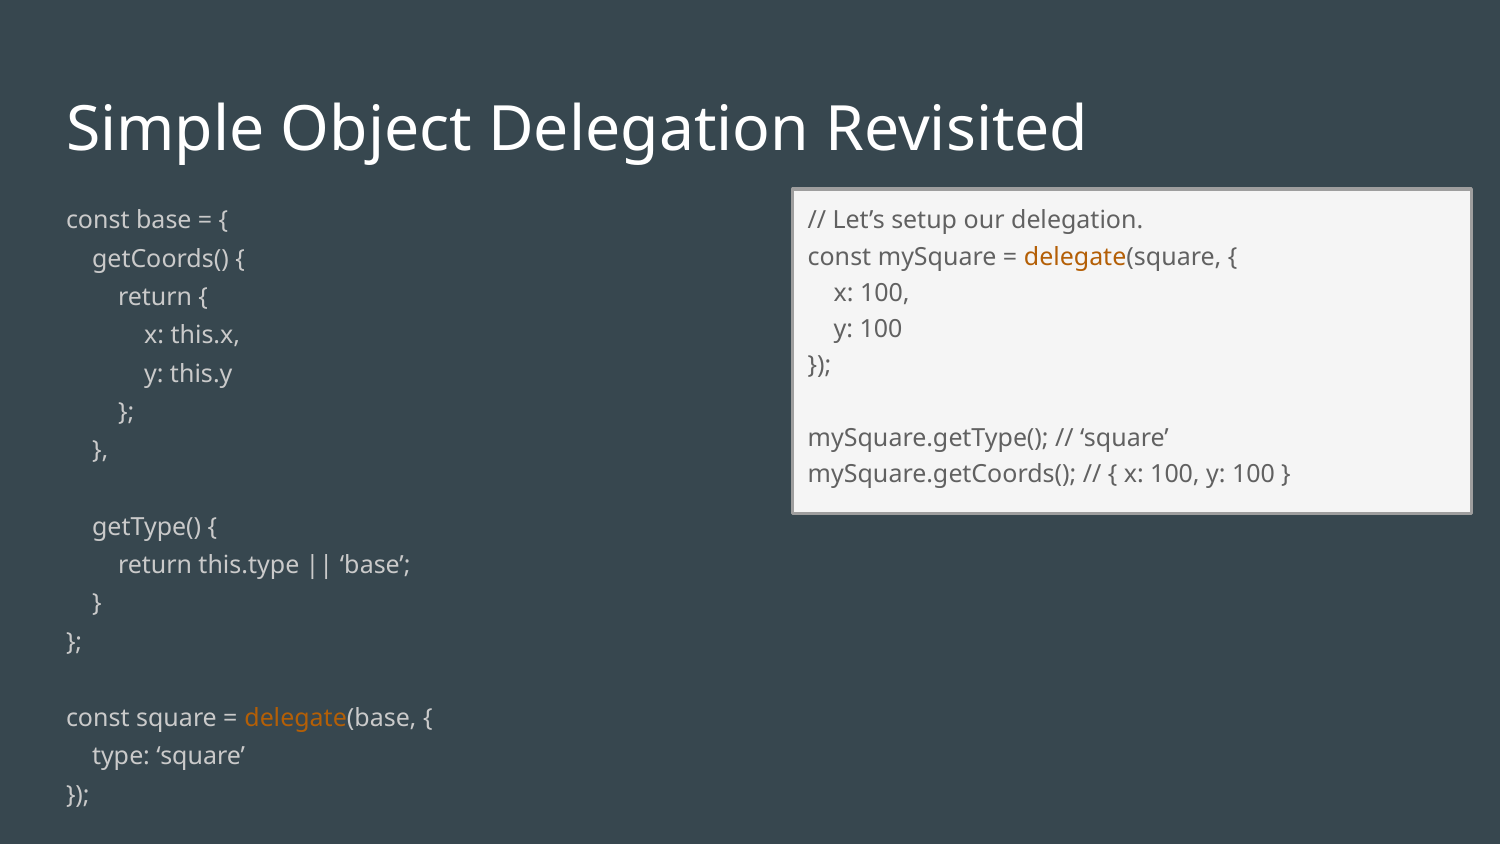

# Simple Object Delegation Revisited
const base = {
 getCoords() {
 return {
 x: this.x,
 y: this.y
 };
 },
 getType() {
 return this.type || ‘base’;
 }
};
const square = delegate(base, {
 type: ‘square’
});
// Let’s setup our delegation.
const mySquare = delegate(square, {
 x: 100,
 y: 100
});
mySquare.getType(); // ‘square’
mySquare.getCoords(); // { x: 100, y: 100 }